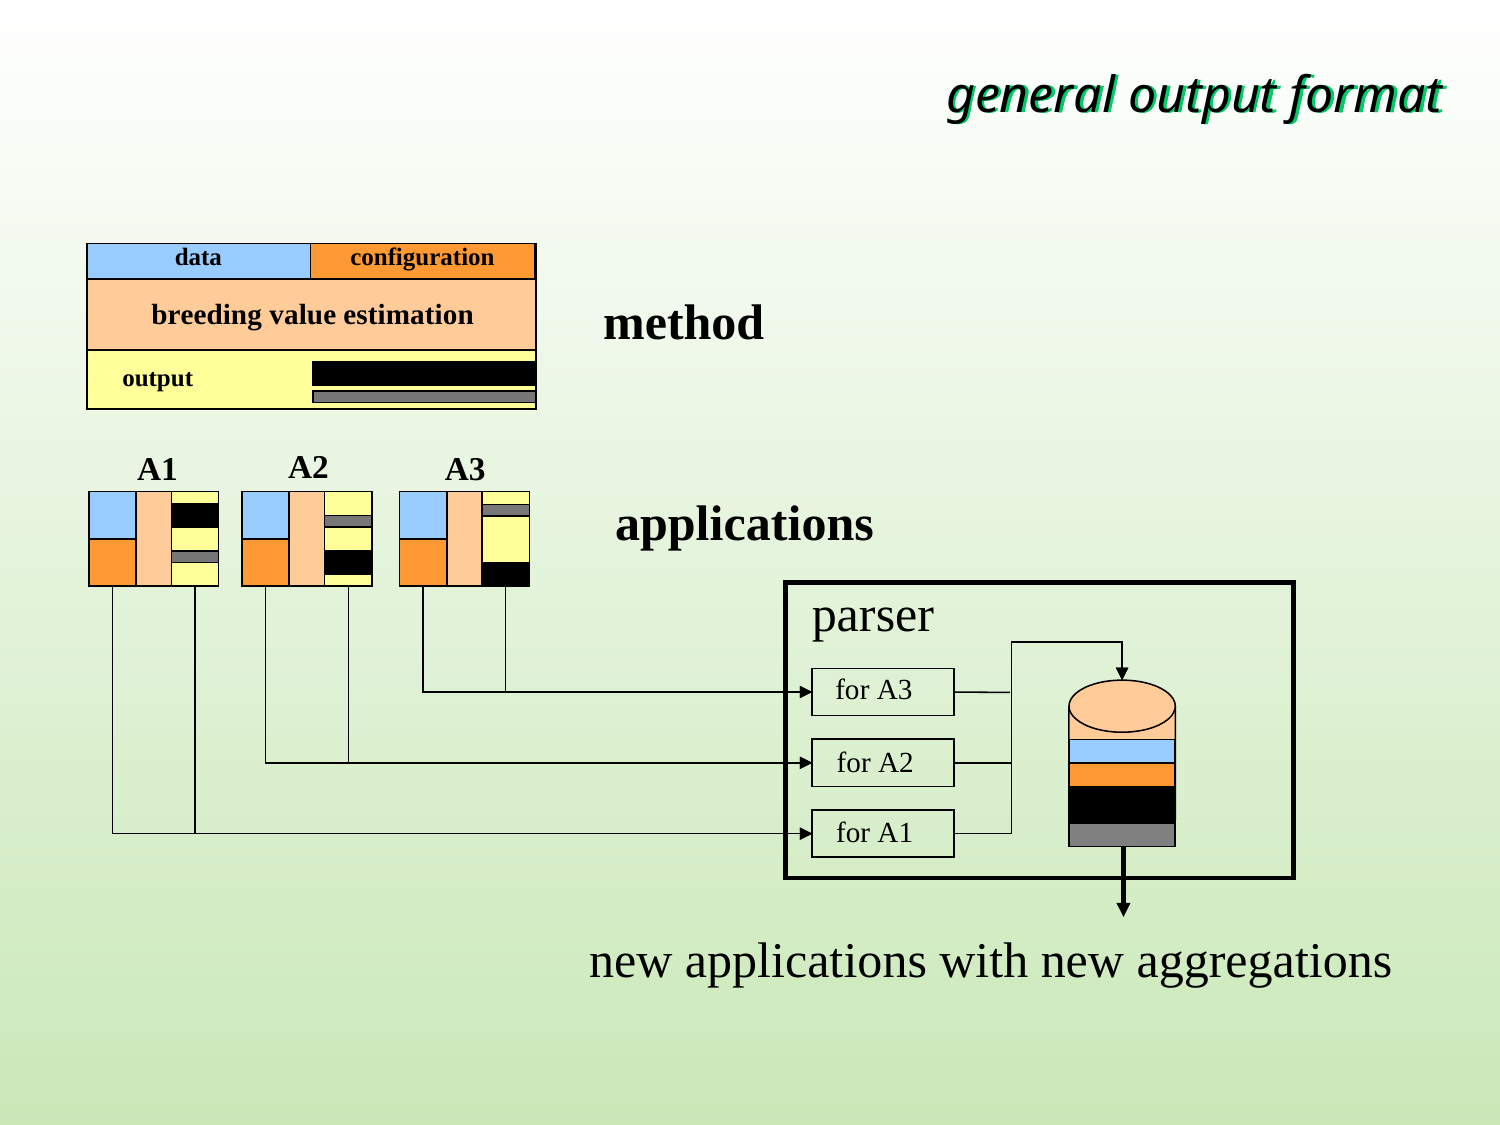

# general output format
data
configuration
method
breeding value estimation
output
A2
A1
A3
applications
parser
for A3
for A2
for A1
new applications with new aggregations